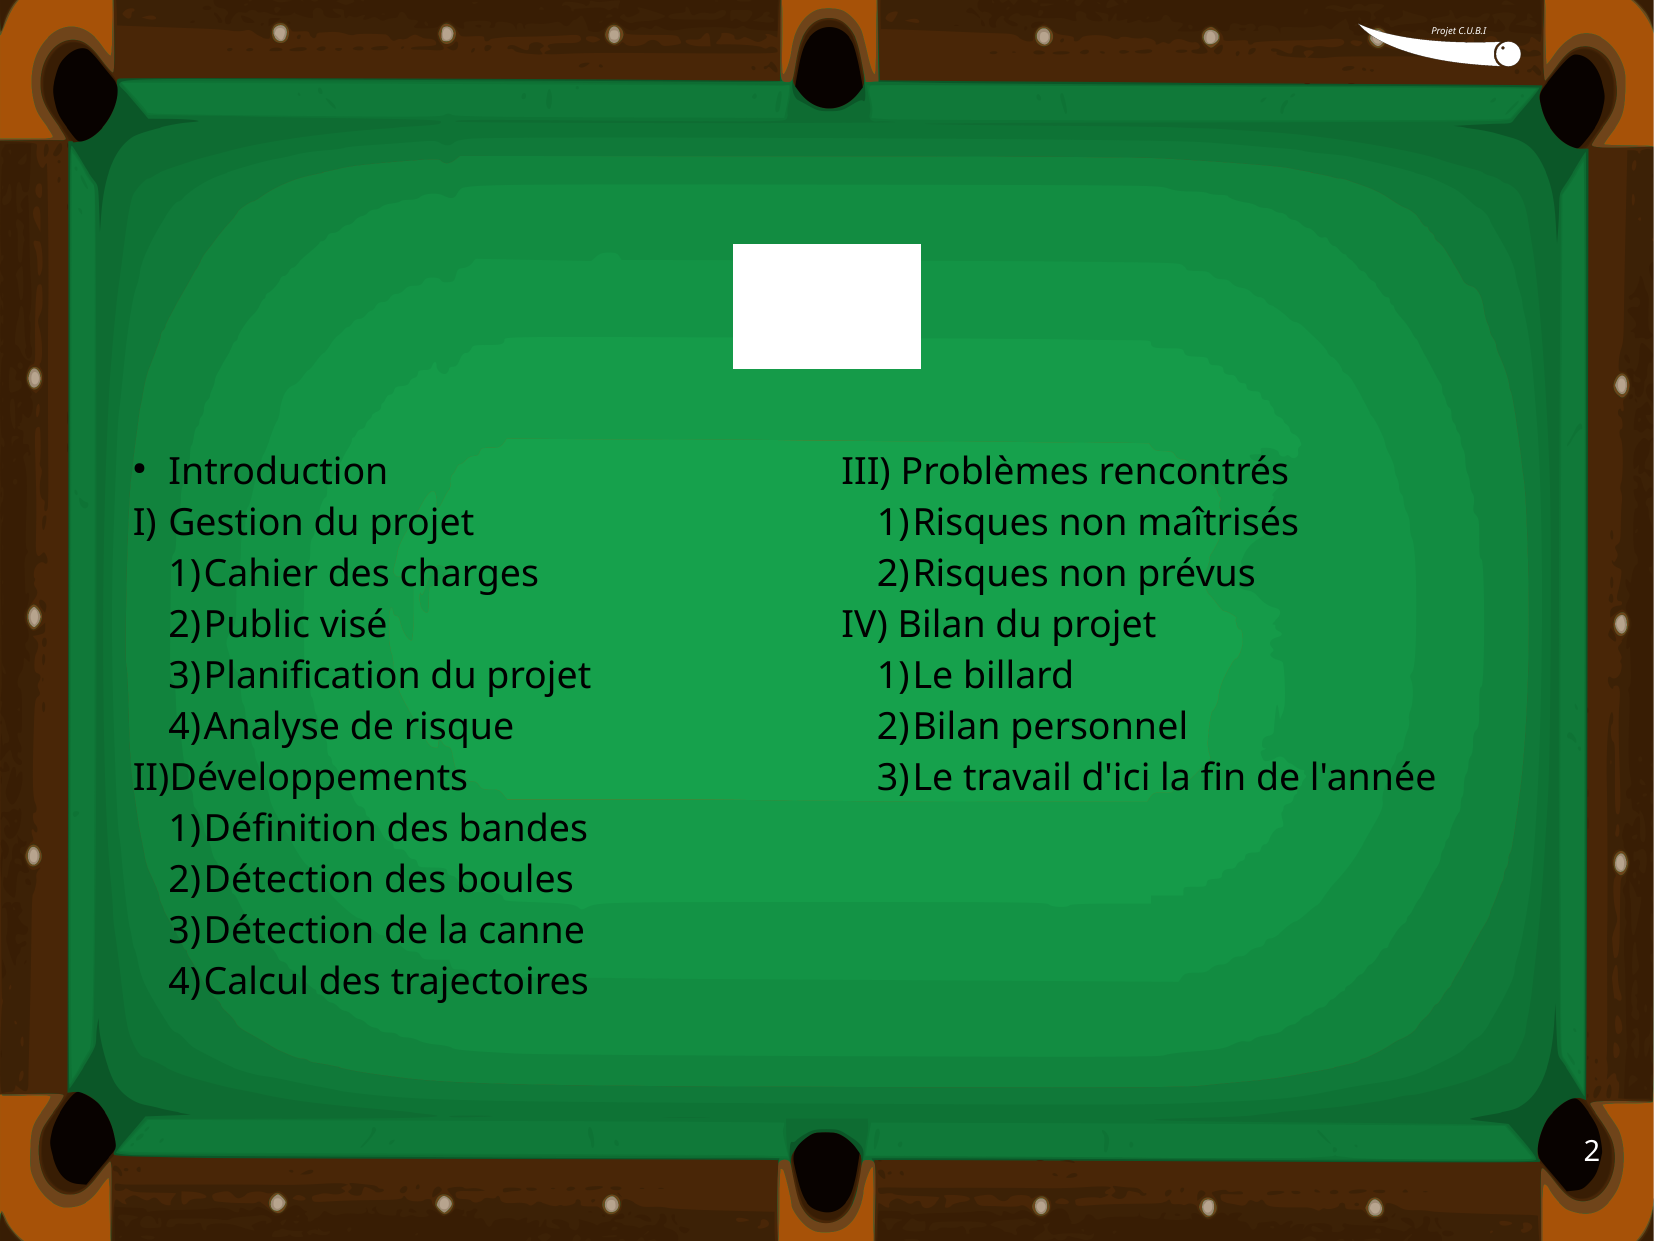

# Plan
Introduction
Gestion du projet
Cahier des charges
Public visé
Planification du projet
Analyse de risque
Développements
Définition des bandes
Détection des boules
Détection de la canne
Calcul des trajectoires
 Problèmes rencontrés
Risques non maîtrisés
Risques non prévus
 Bilan du projet
Le billard
Bilan personnel
Le travail d'ici la fin de l'année
2